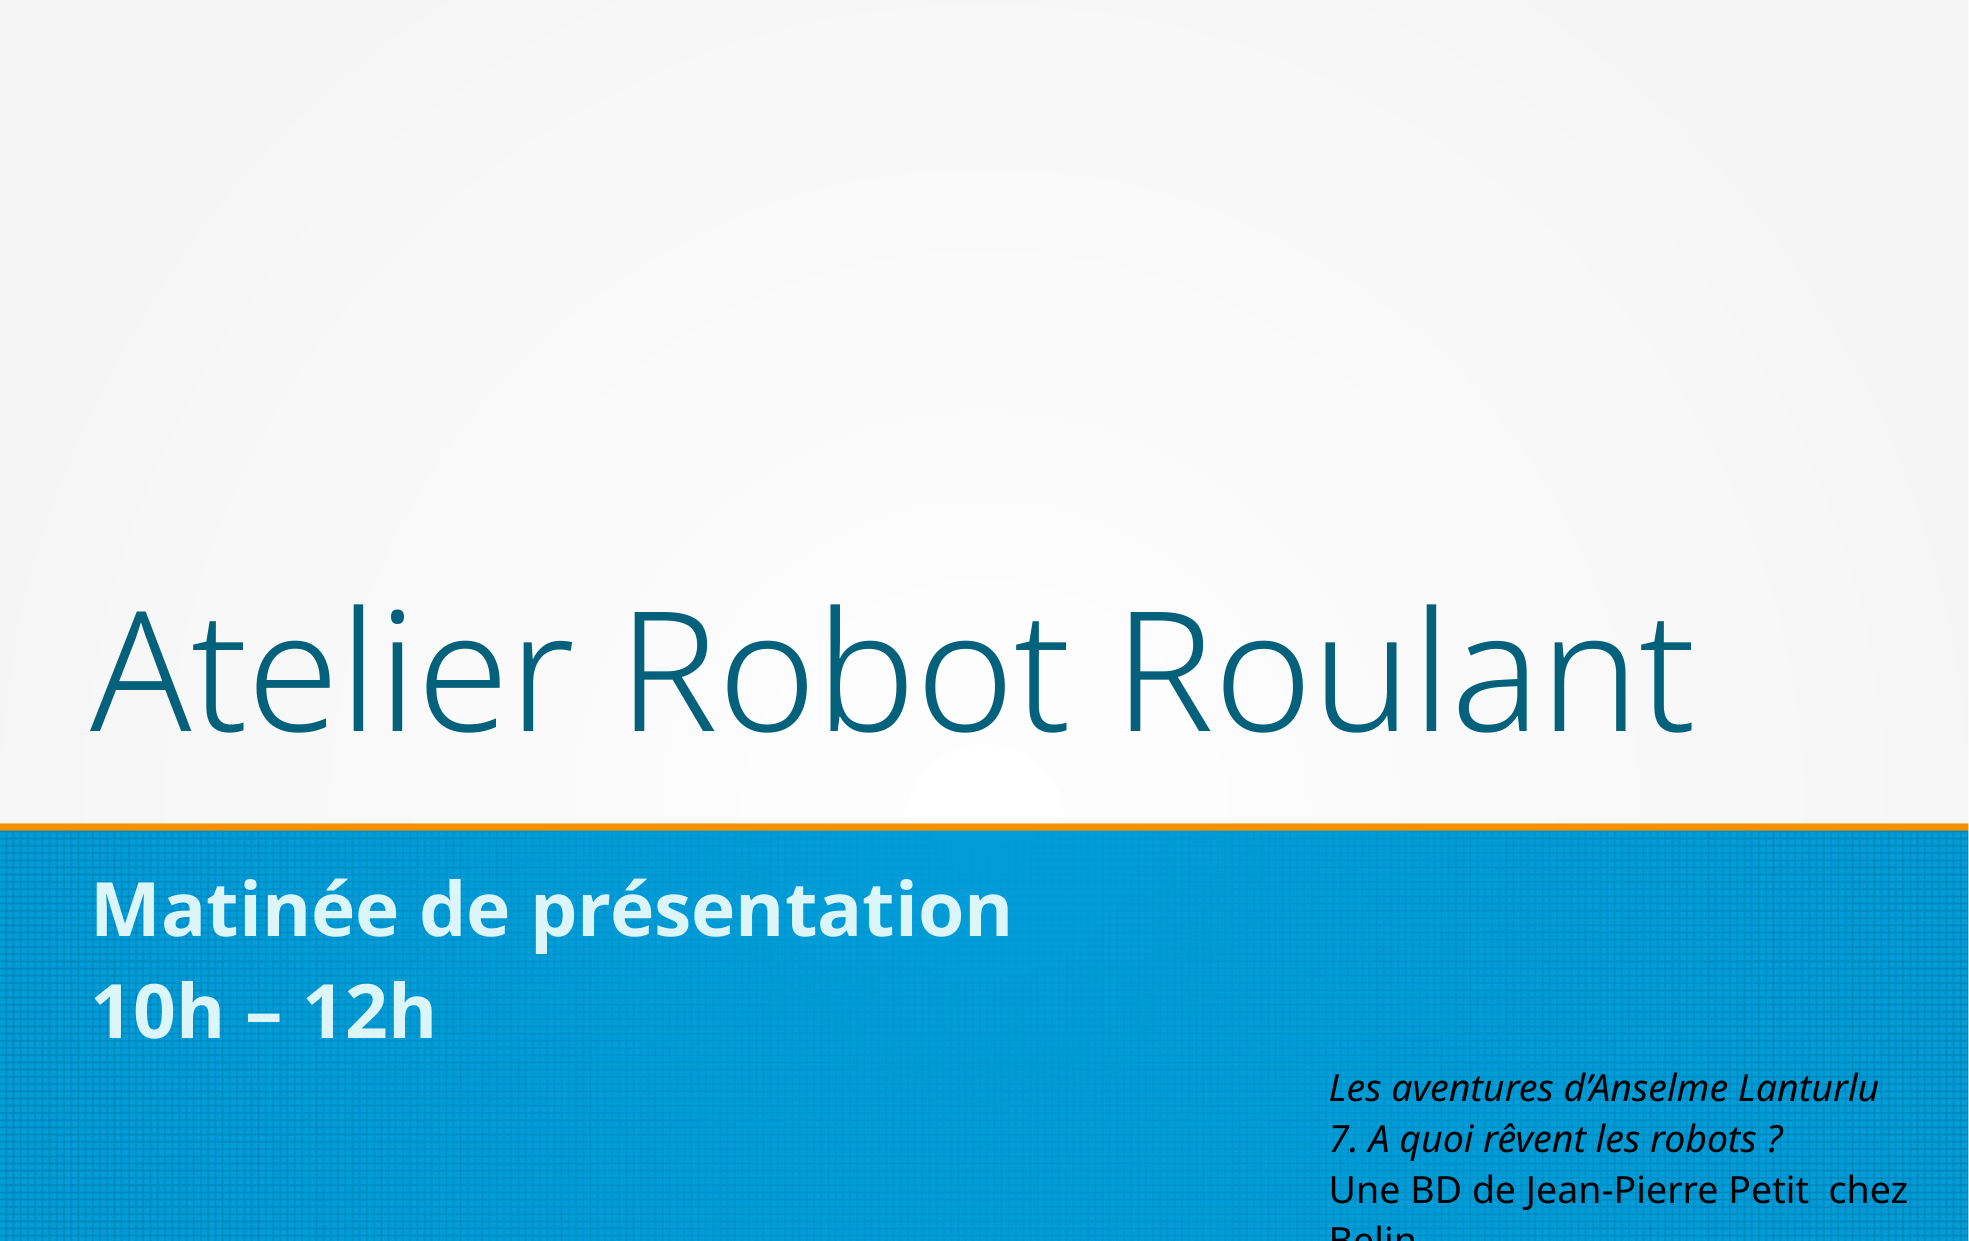

# Atelier Robot Roulant
Matinée de présentation
10h – 12h
Les aventures d’Anselme Lanturlu
7. A quoi rêvent les robots ?
Une BD de Jean-Pierre Petit chez Belin